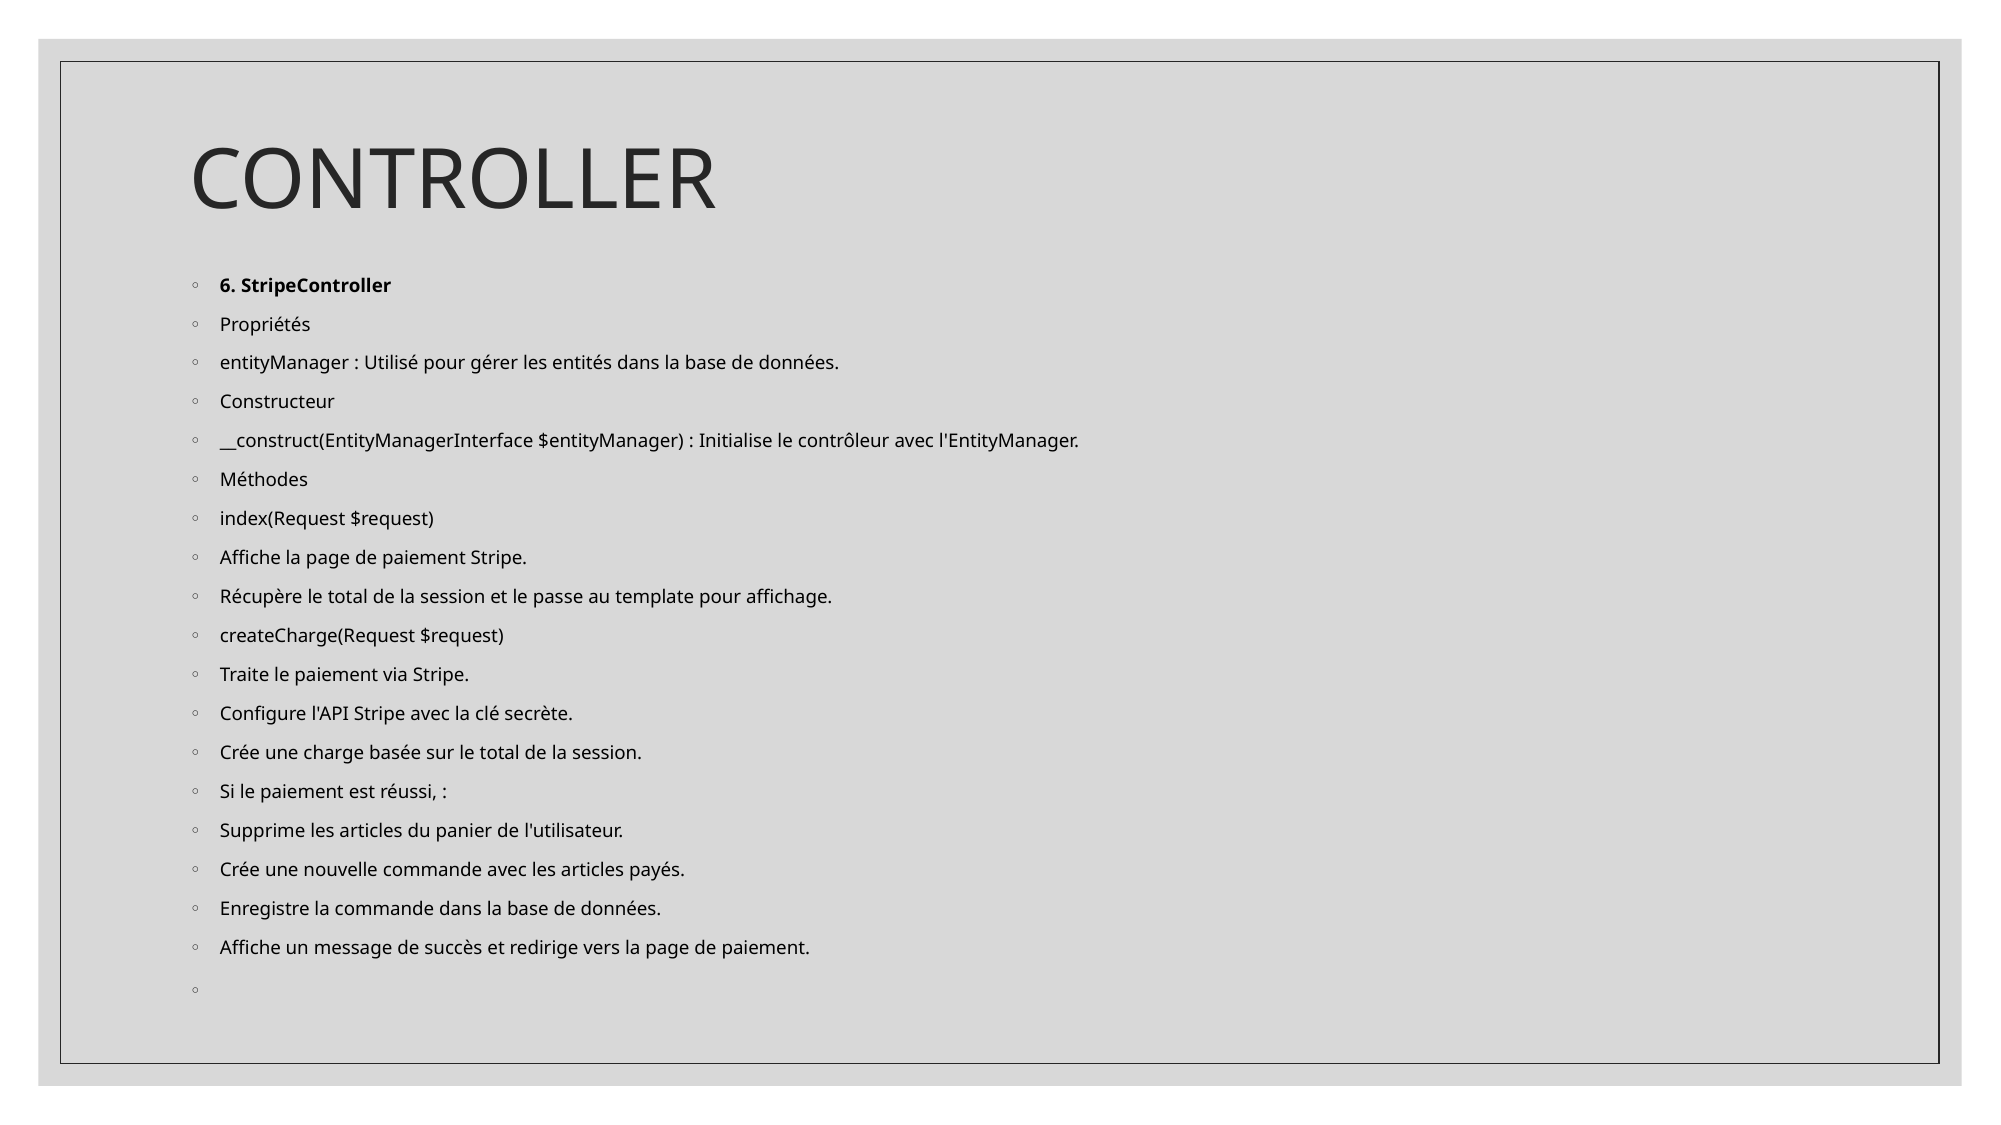

# CONTROLLER
6. StripeController
Propriétés
entityManager : Utilisé pour gérer les entités dans la base de données.
Constructeur
__construct(EntityManagerInterface $entityManager) : Initialise le contrôleur avec l'EntityManager.
Méthodes
index(Request $request)
Affiche la page de paiement Stripe.
Récupère le total de la session et le passe au template pour affichage.
createCharge(Request $request)
Traite le paiement via Stripe.
Configure l'API Stripe avec la clé secrète.
Crée une charge basée sur le total de la session.
Si le paiement est réussi, :
Supprime les articles du panier de l'utilisateur.
Crée une nouvelle commande avec les articles payés.
Enregistre la commande dans la base de données.
Affiche un message de succès et redirige vers la page de paiement.